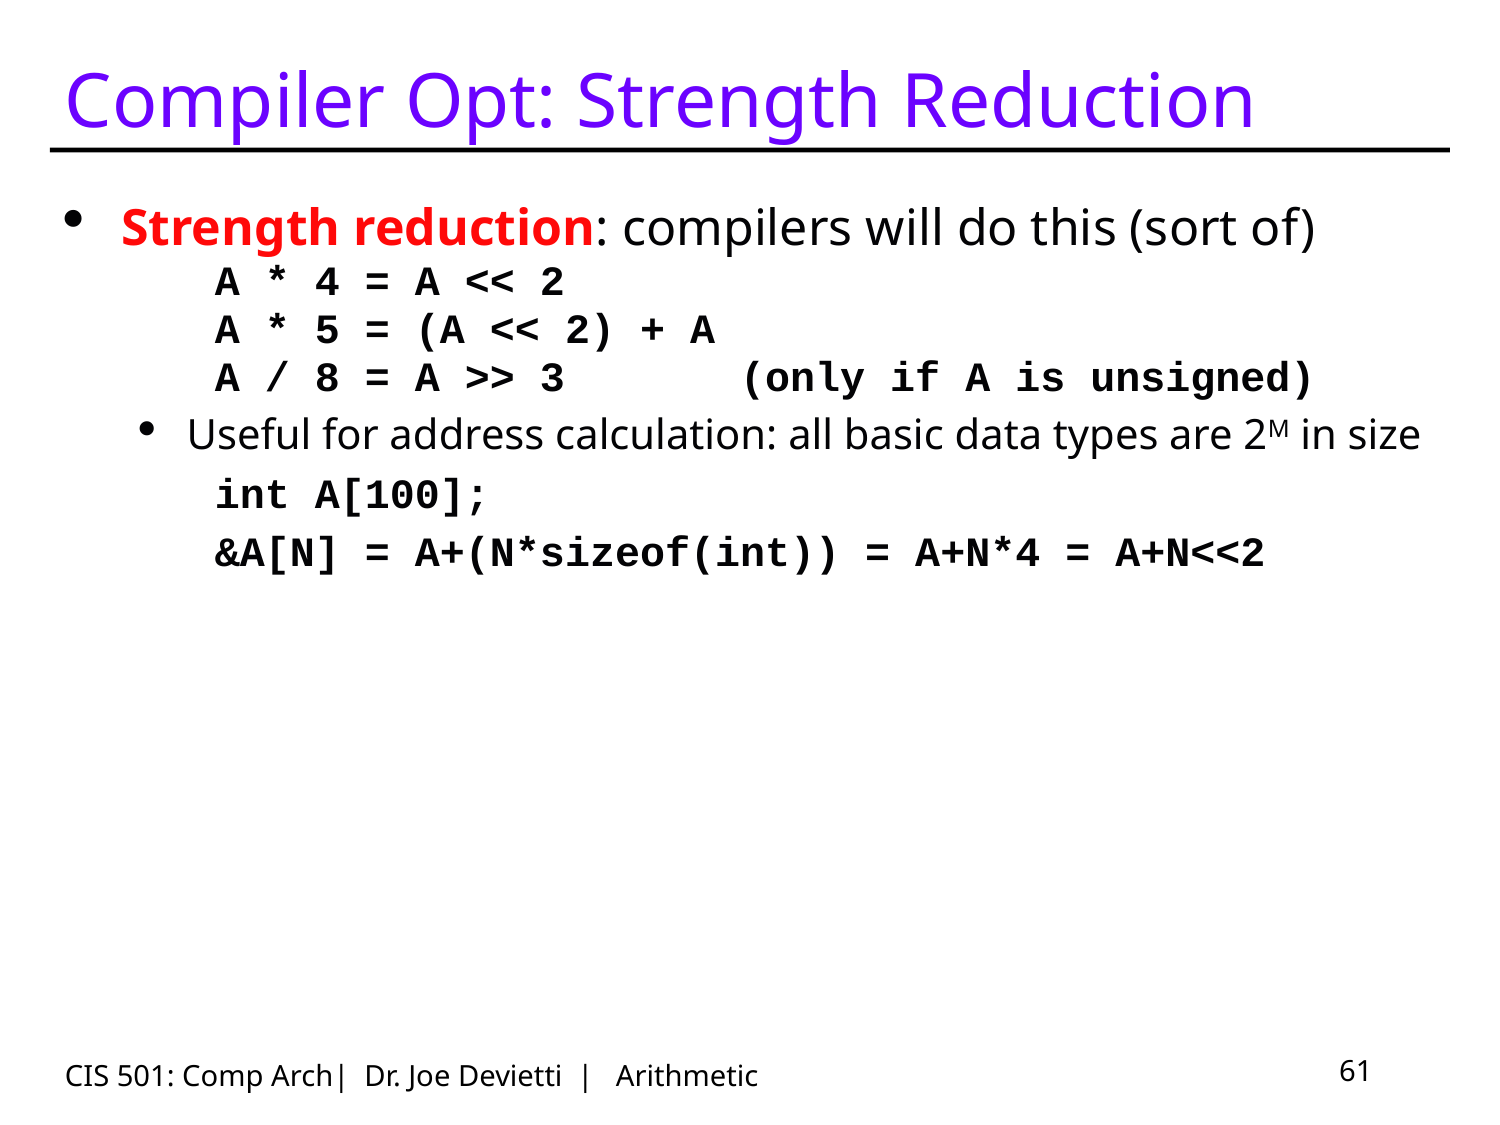

Compiler Opt: Strength Reduction
Strength reduction: compilers will do this (sort of)
A * 4 = A << 2
A * 5 = (A << 2) + A
A / 8 = A >> 3 (only if A is unsigned)
Useful for address calculation: all basic data types are 2M in size
int A[100];
&A[N] = A+(N*sizeof(int)) = A+N*4 = A+N<<2
CIS 501: Comp Arch| Dr. Joe Devietti | Arithmetic